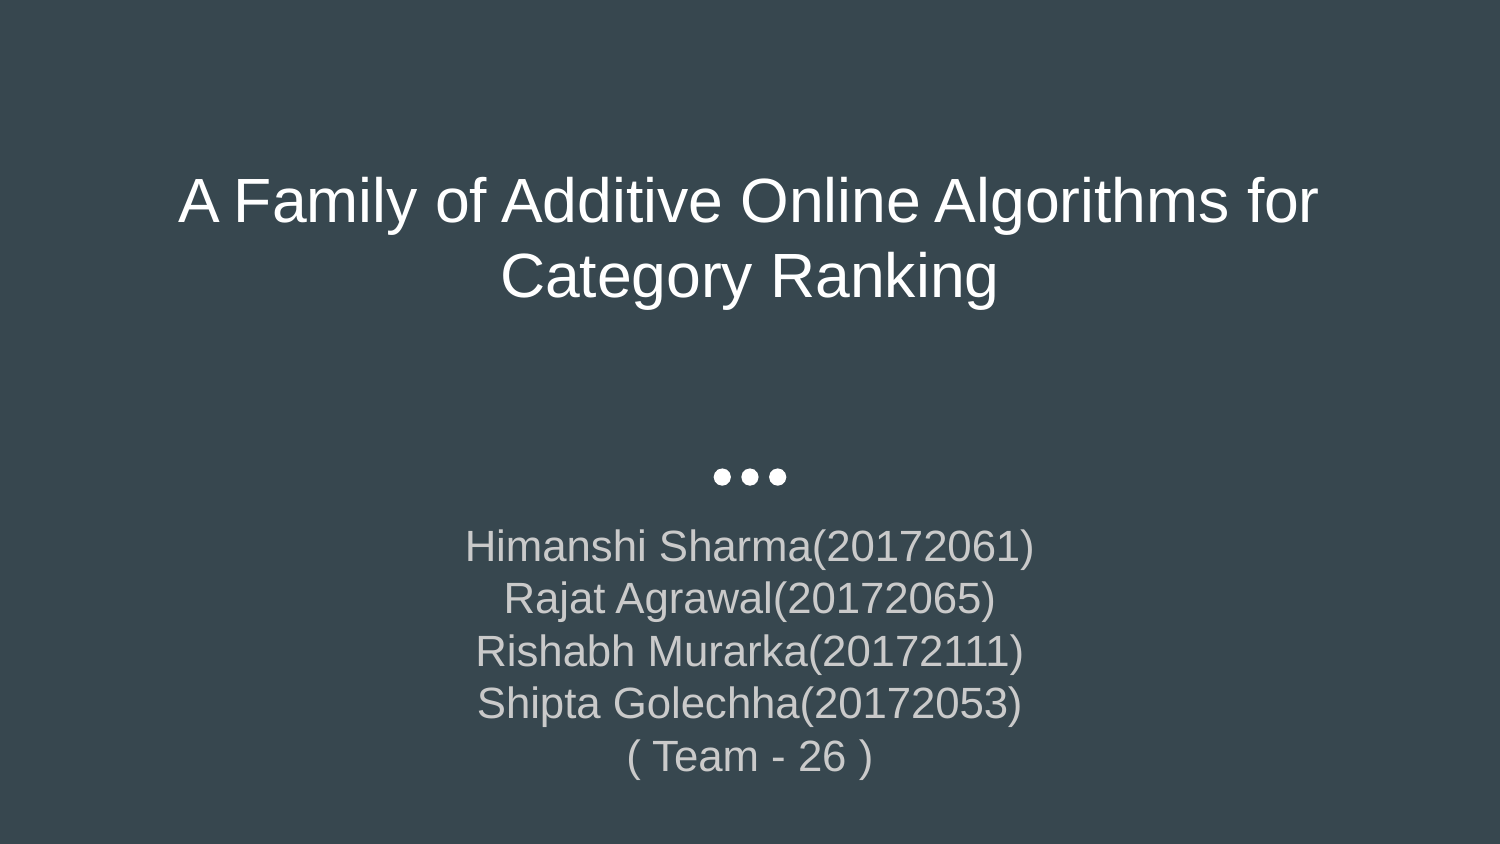

# A Family of Additive Online Algorithms for Category Ranking
Himanshi Sharma(20172061)
Rajat Agrawal(20172065)
Rishabh Murarka(20172111)
Shipta Golechha(20172053)
( Team - 26 )